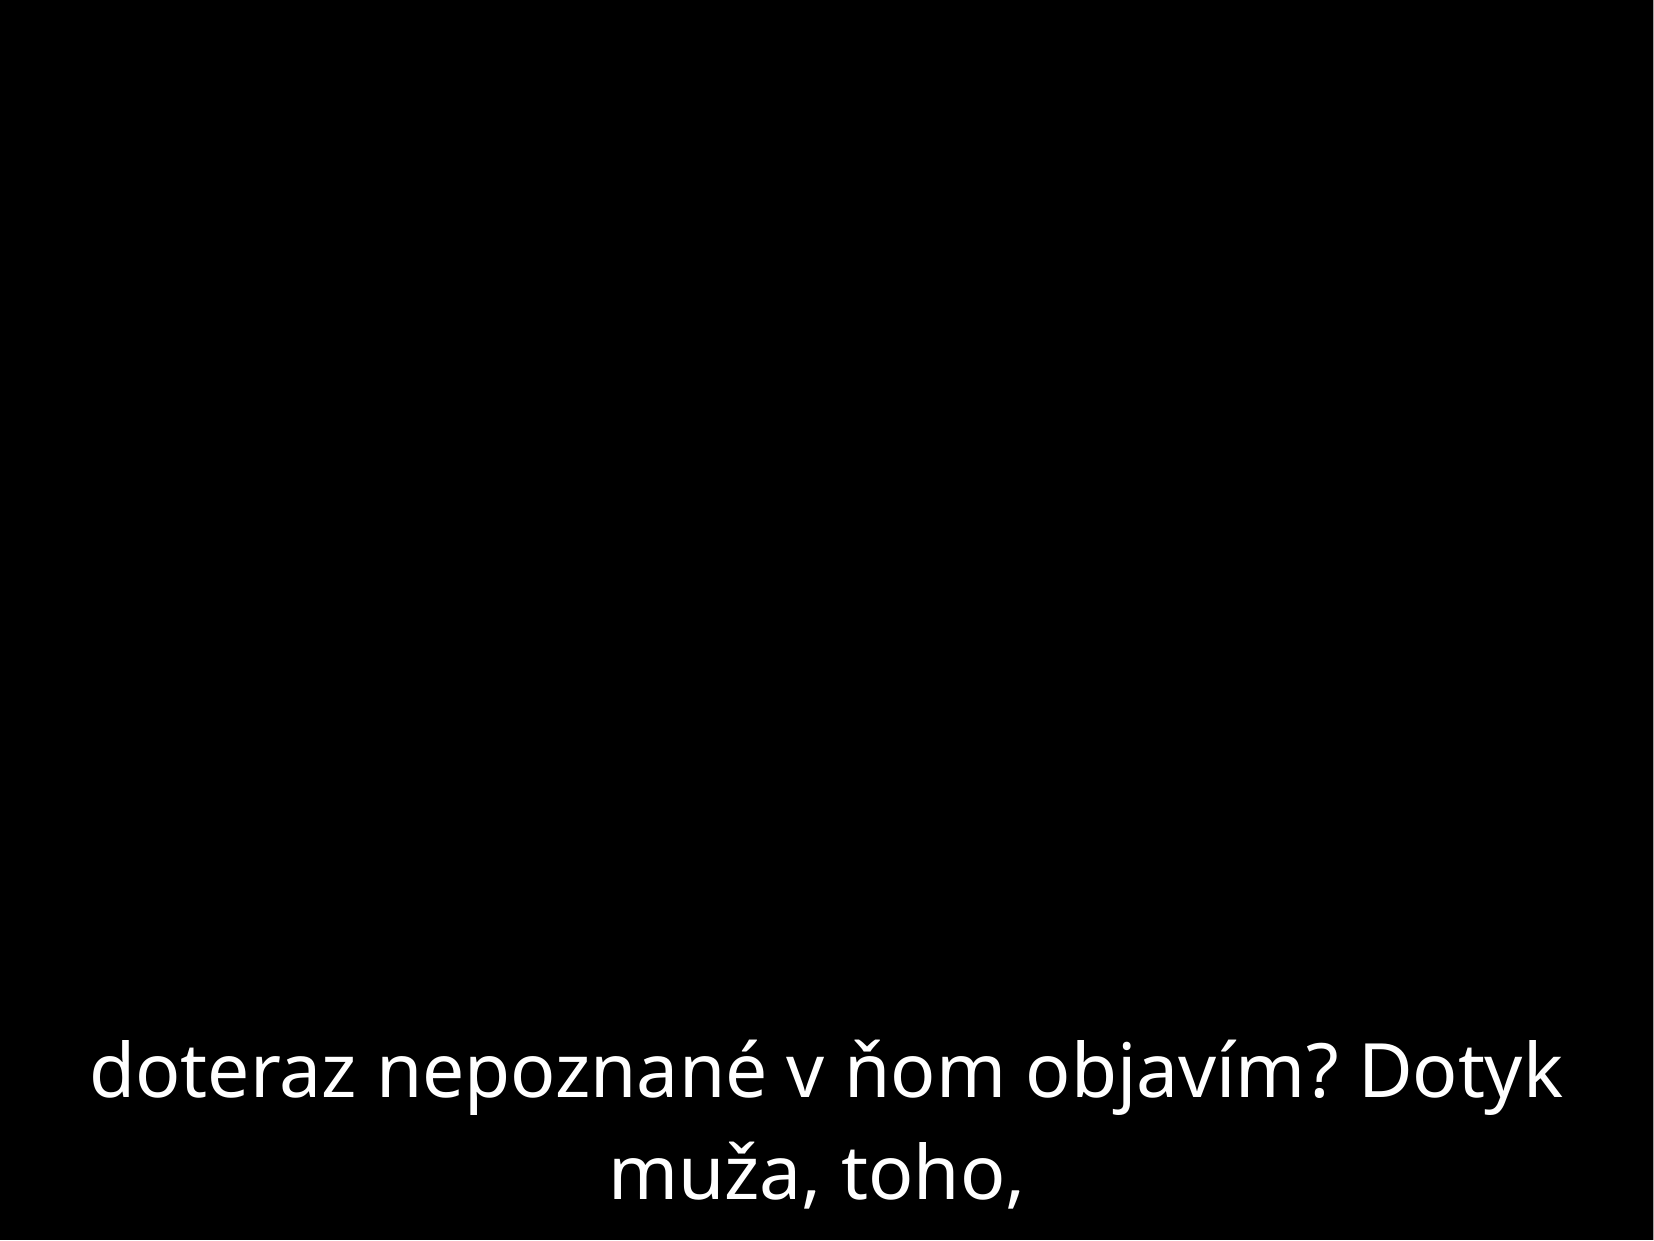

# doteraz nepoznané v ňom objavím? Dotyk muža, toho,